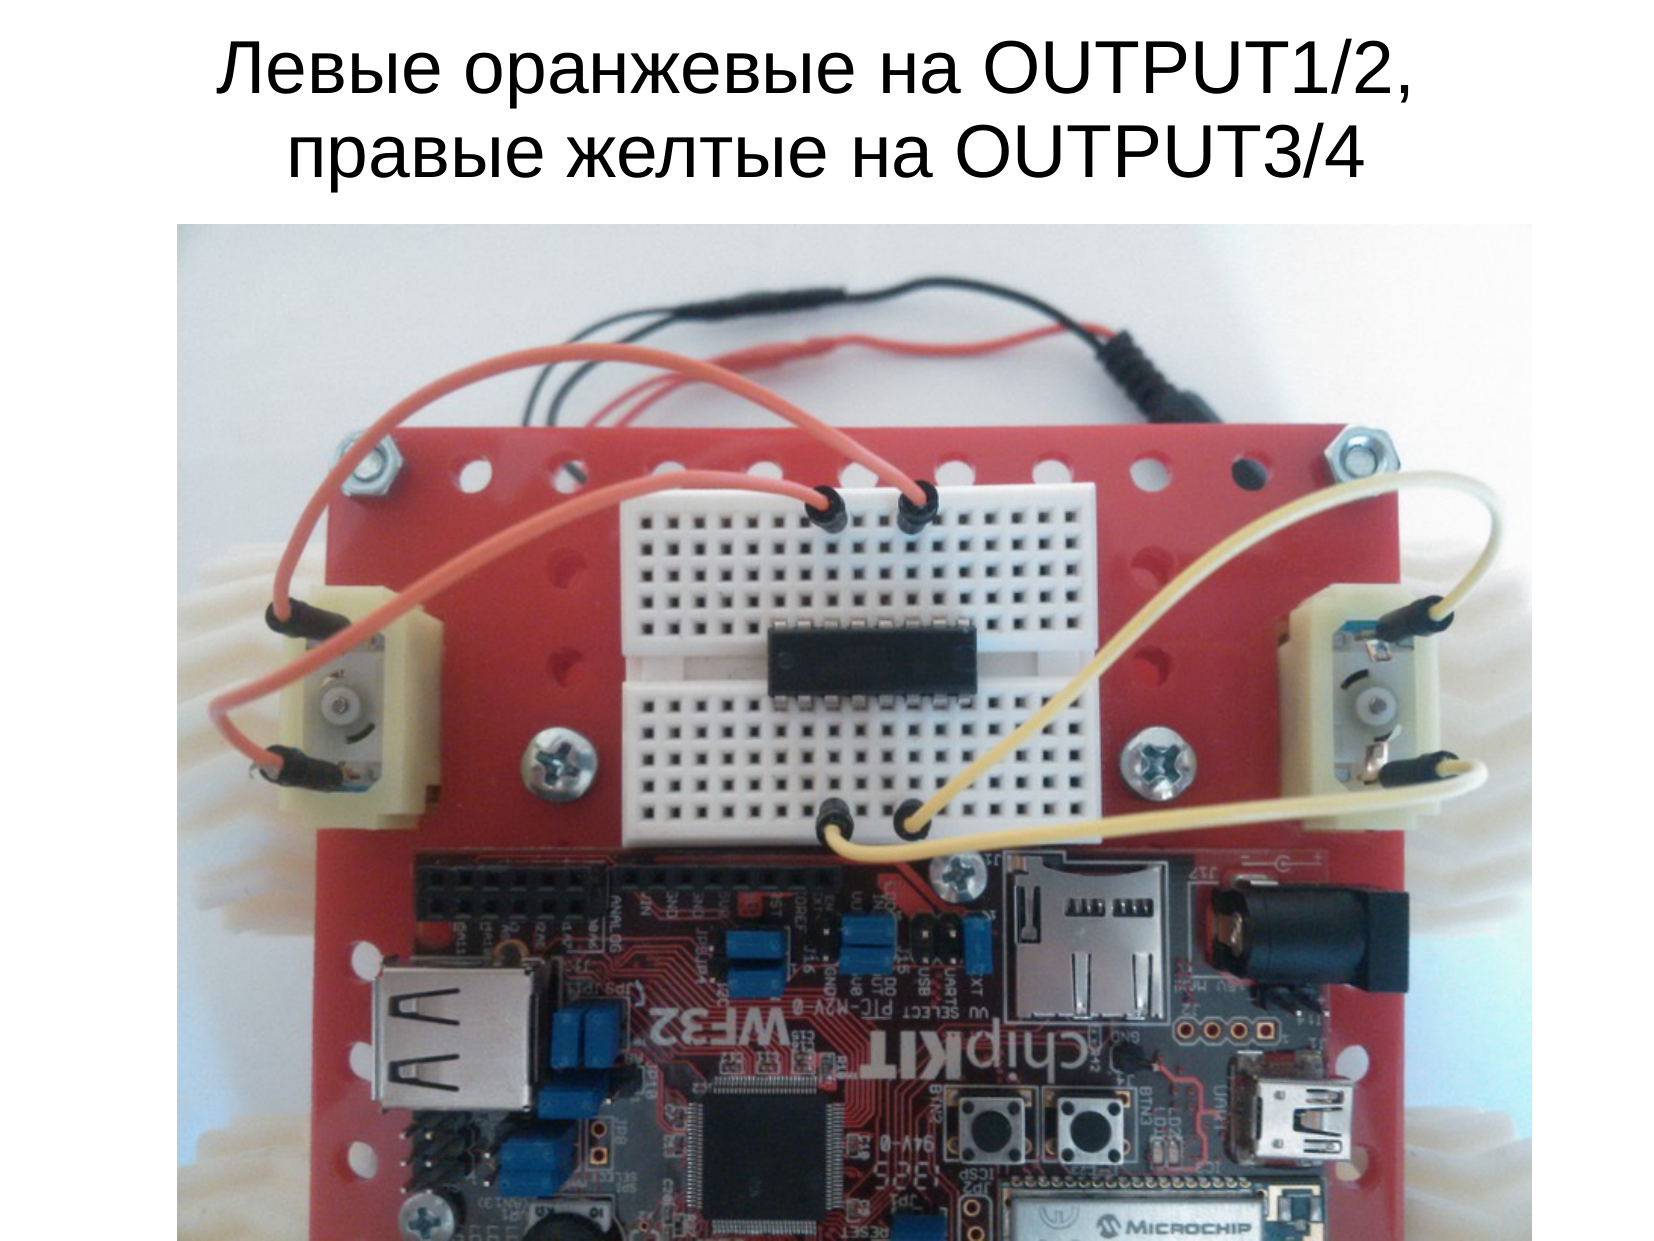

# Левые оранжевые на OUTPUT1/2, правые желтые на OUTPUT3/4